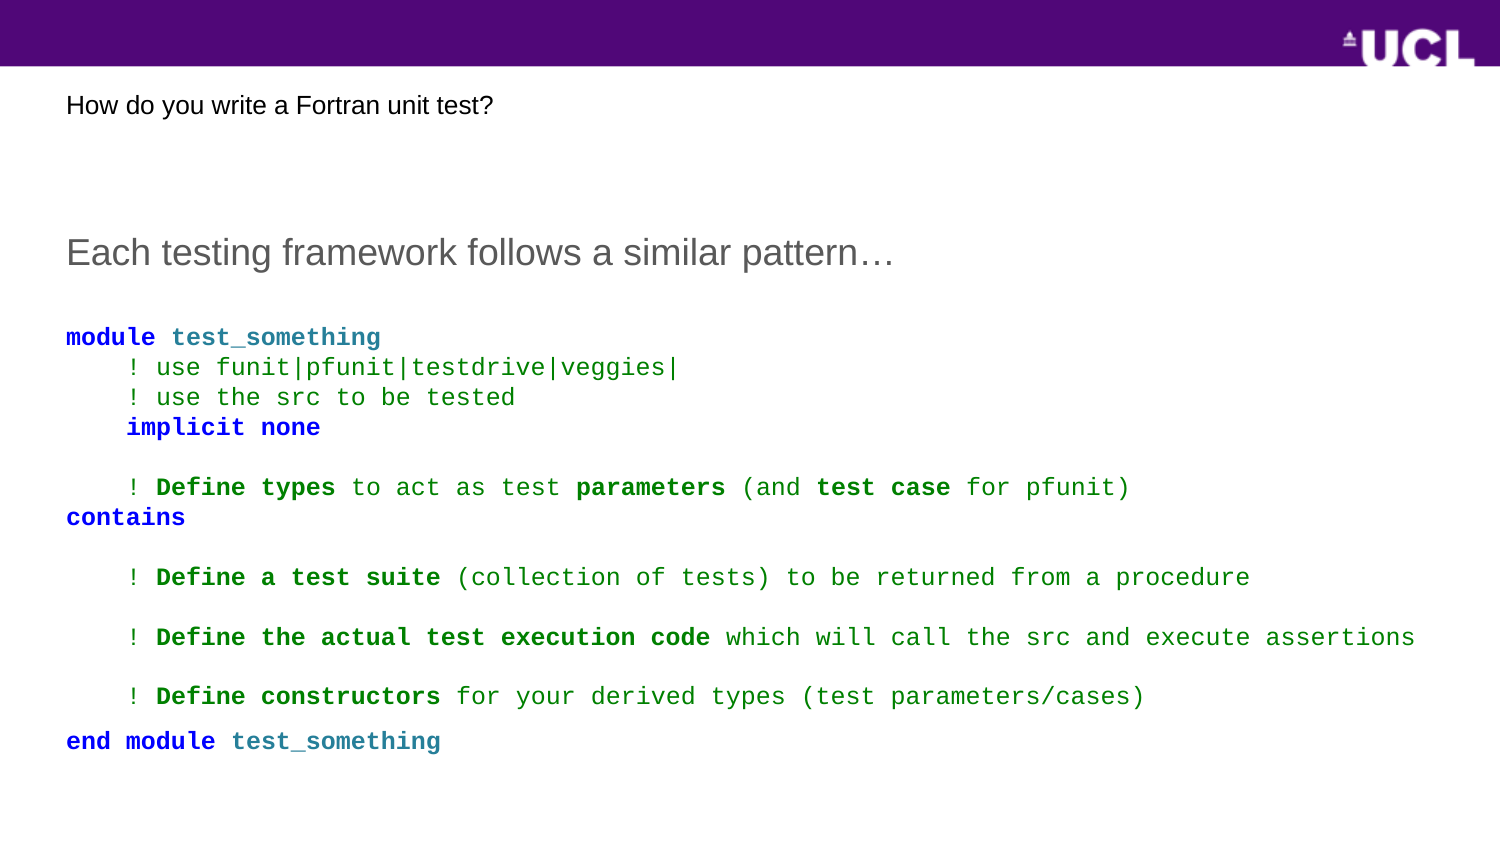

# How do you write a Fortran unit test?
Each testing framework follows a similar pattern…
module test_something
 ! use funit|pfunit|testdrive|veggies|
 ! use the src to be tested
 implicit none
 ! Define types to act as test parameters (and test case for pfunit)
contains
 ! Define a test suite (collection of tests) to be returned from a procedure
 ! Define the actual test execution code which will call the src and execute assertions
 ! Define constructors for your derived types (test parameters/cases)
end module test_something